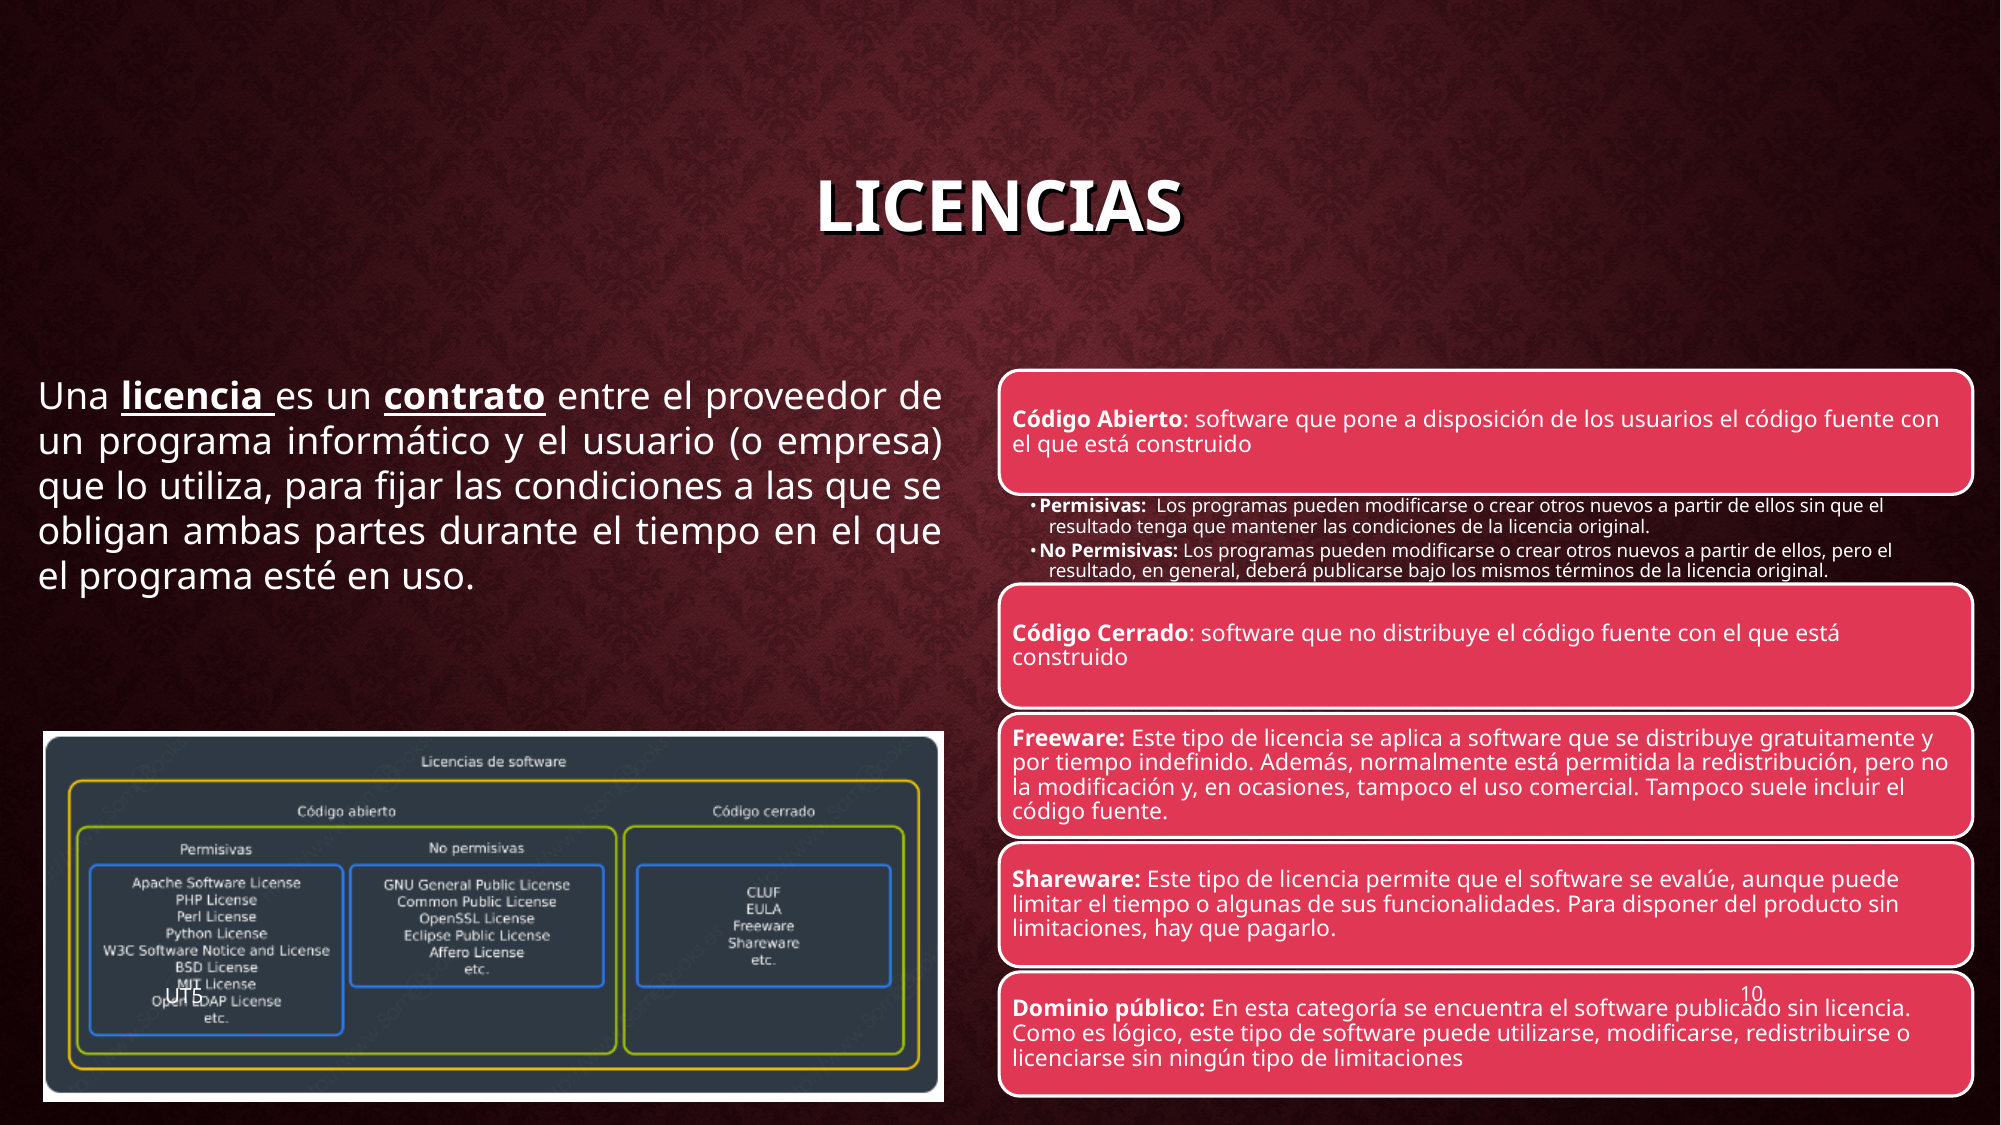

# Licencias
Una licencia es un contrato entre el proveedor de un programa informático y el usuario (o empresa) que lo utiliza, para fijar las condiciones a las que se obligan ambas partes durante el tiempo en el que el programa esté en uso.
Código Abierto: software que pone a disposición de los usuarios el código fuente con el que está construido
Permisivas: Los programas pueden modificarse o crear otros nuevos a partir de ellos sin que el resultado tenga que mantener las condiciones de la licencia original.
No Permisivas: Los programas pueden modificarse o crear otros nuevos a partir de ellos, pero el resultado, en general, deberá publicarse bajo los mismos términos de la licencia original.
Código Cerrado: software que no distribuye el código fuente con el que está construido
Freeware: Este tipo de licencia se aplica a software que se distribuye gratuitamente y por tiempo indefinido. Además, normalmente está permitida la redistribución, pero no la modificación y, en ocasiones, tampoco el uso comercial. Tampoco suele incluir el código fuente.
Shareware: Este tipo de licencia permite que el software se evalúe, aunque puede limitar el tiempo o algunas de sus funcionalidades. Para disponer del producto sin limitaciones, hay que pagarlo.
Dominio público: En esta categoría se encuentra el software publicado sin licencia. Como es lógico, este tipo de software puede utilizarse, modificarse, redistribuirse o licenciarse sin ningún tipo de limitaciones
UT5